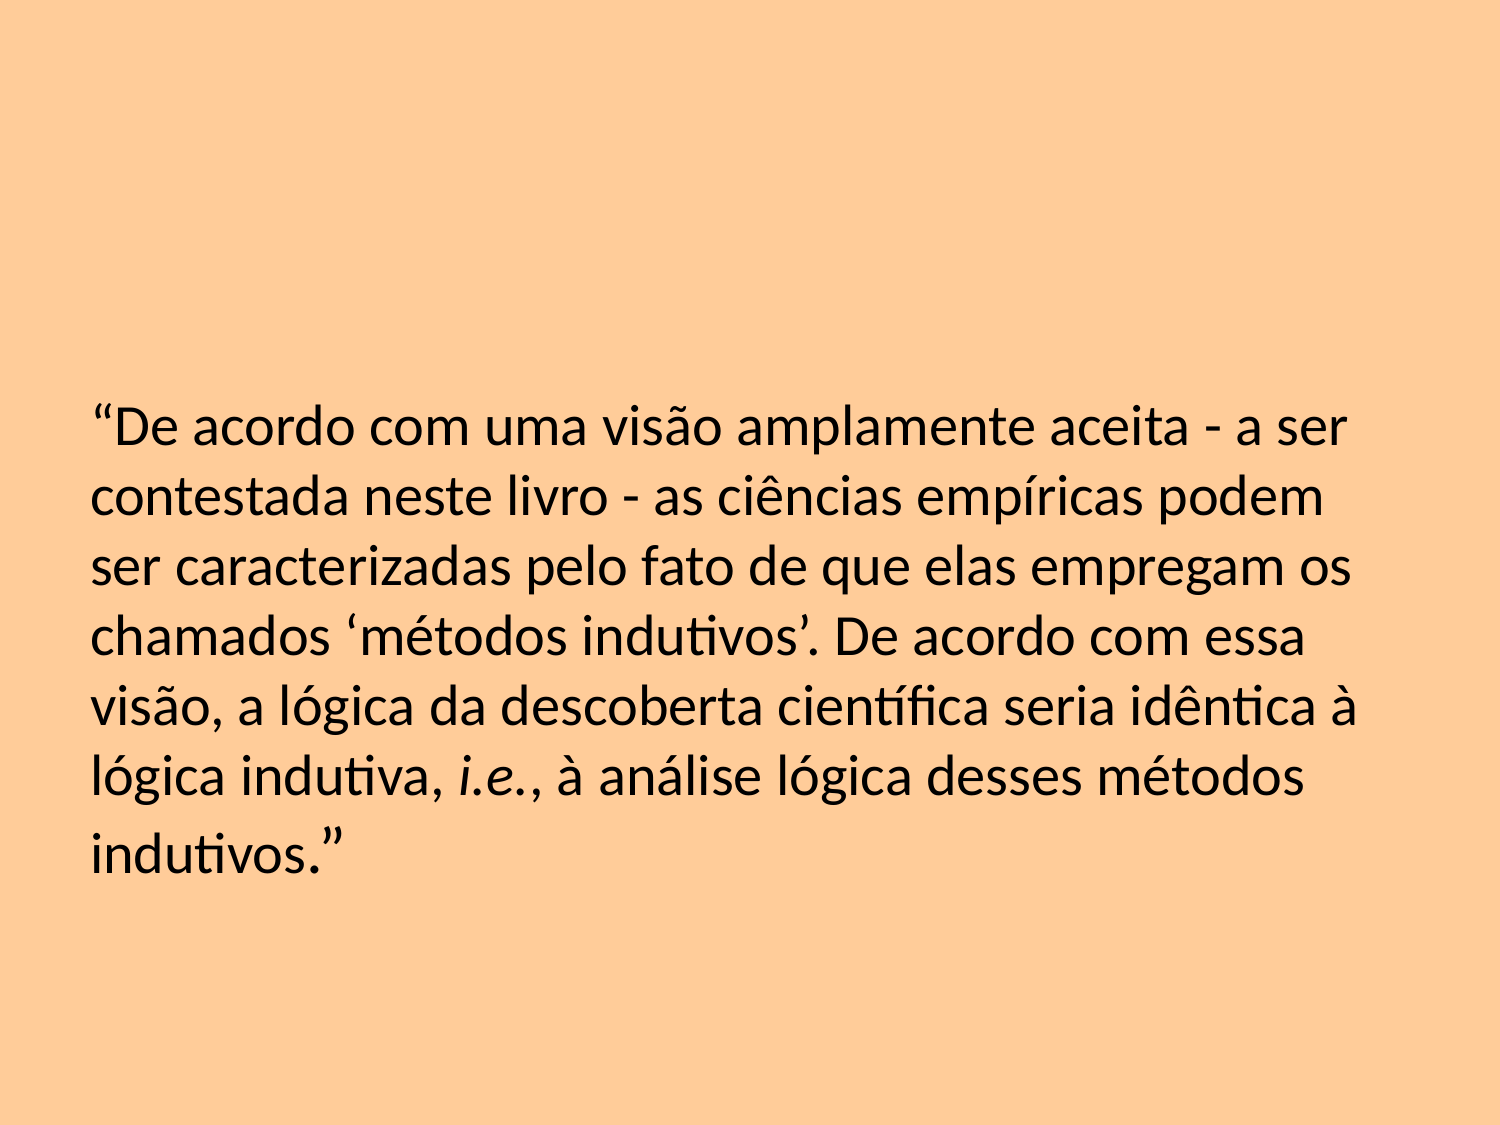

#
“De acordo com uma visão amplamente aceita - a ser contestada neste livro - as ciências empíricas podem ser caracterizadas pelo fato de que elas empregam os chamados ‘métodos indutivos’. De acordo com essa visão, a lógica da descoberta científica seria idêntica à lógica indutiva, i.e., à análise lógica desses métodos indutivos.”